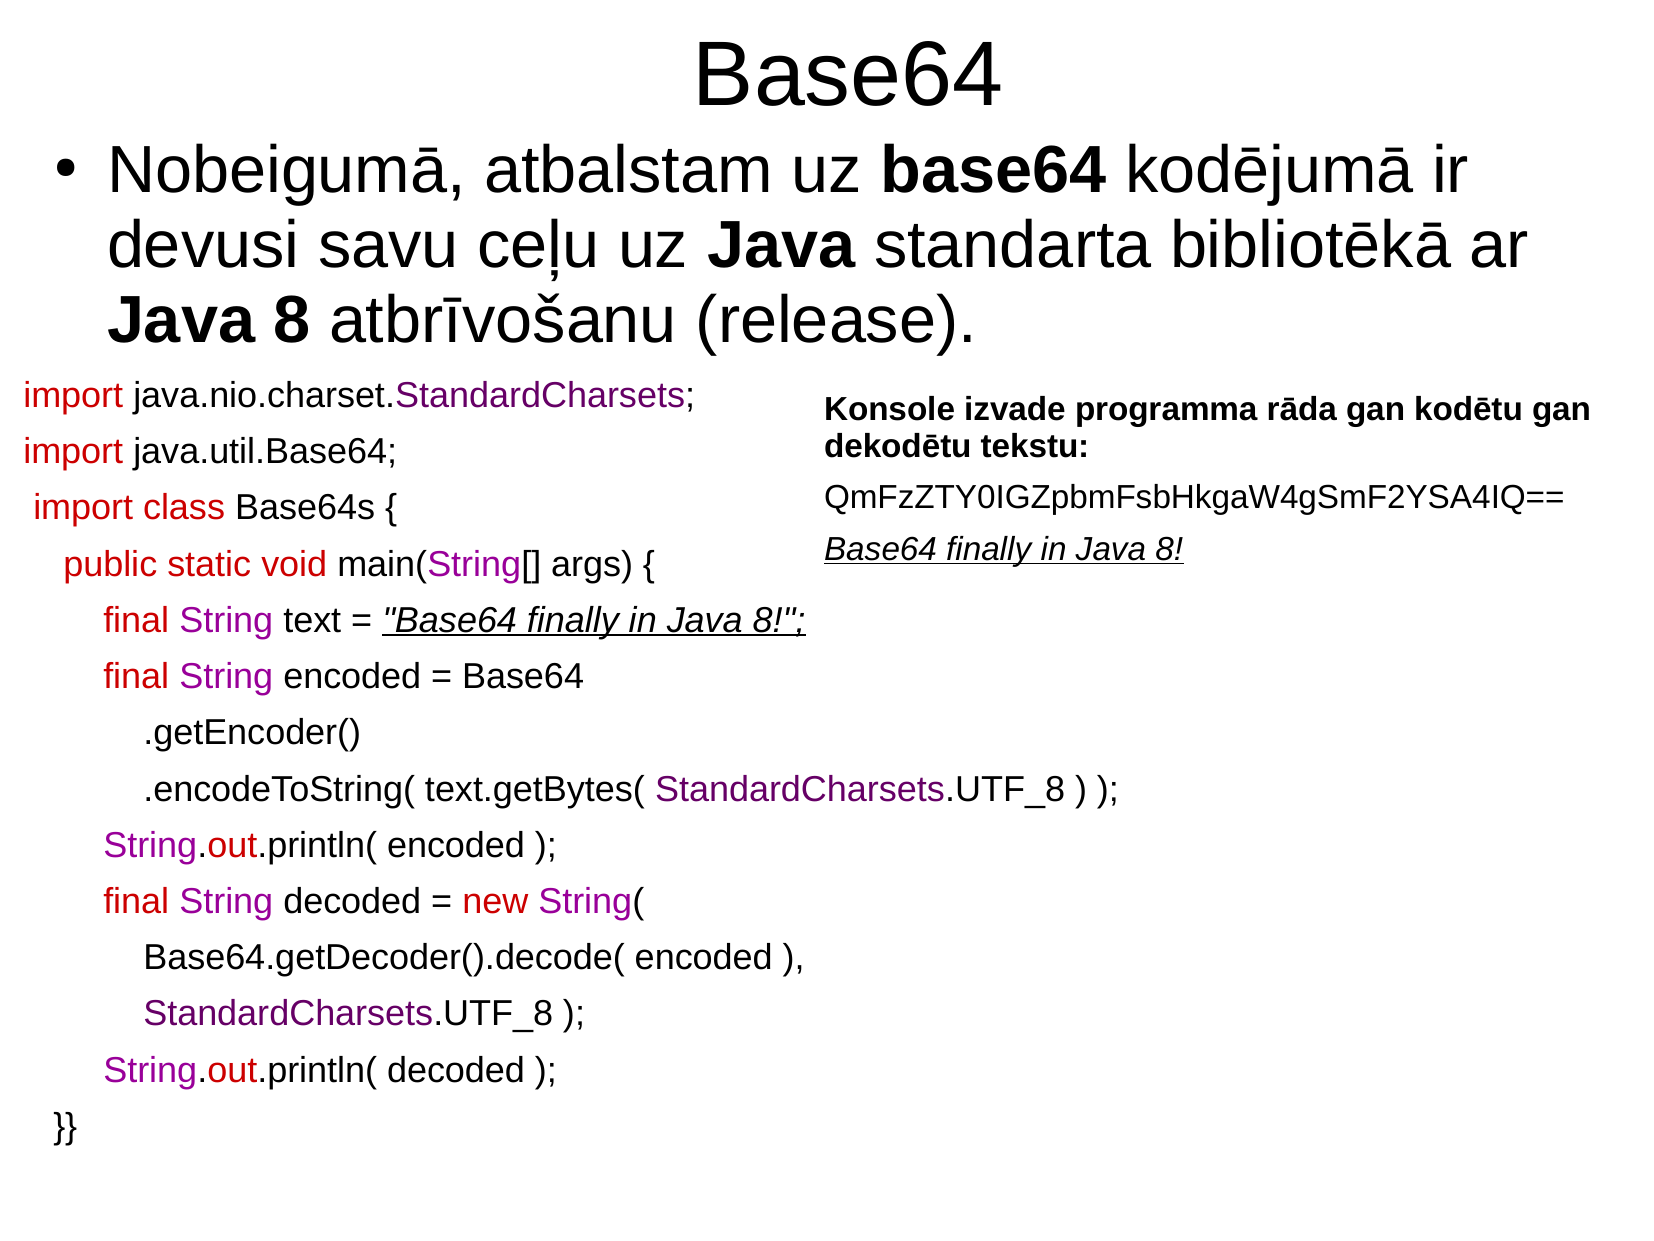

# Base64
Nobeigumā, atbalstam uz base64 kodējumā ir devusi savu ceļu uz Java standarta bibliotēkā ar Java 8 atbrīvošanu (release).
import java.nio.charset.StandardCharsets;
import java.util.Base64;
 import class Base64s {
 public static void main(String[] args) {
 final String text = "Base64 finally in Java 8!";
 final String encoded = Base64
 .getEncoder()
 .encodeToString( text.getBytes( StandardCharsets.UTF_8 ) );
 String.out.println( encoded );
 final String decoded = new String(
 Base64.getDecoder().decode( encoded ),
 StandardCharsets.UTF_8 );
 String.out.println( decoded );
 }}
Konsole izvade programma rāda gan kodētu gan dekodētu tekstu:
QmFzZTY0IGZpbmFsbHkgaW4gSmF2YSA4IQ==
Base64 finally in Java 8!